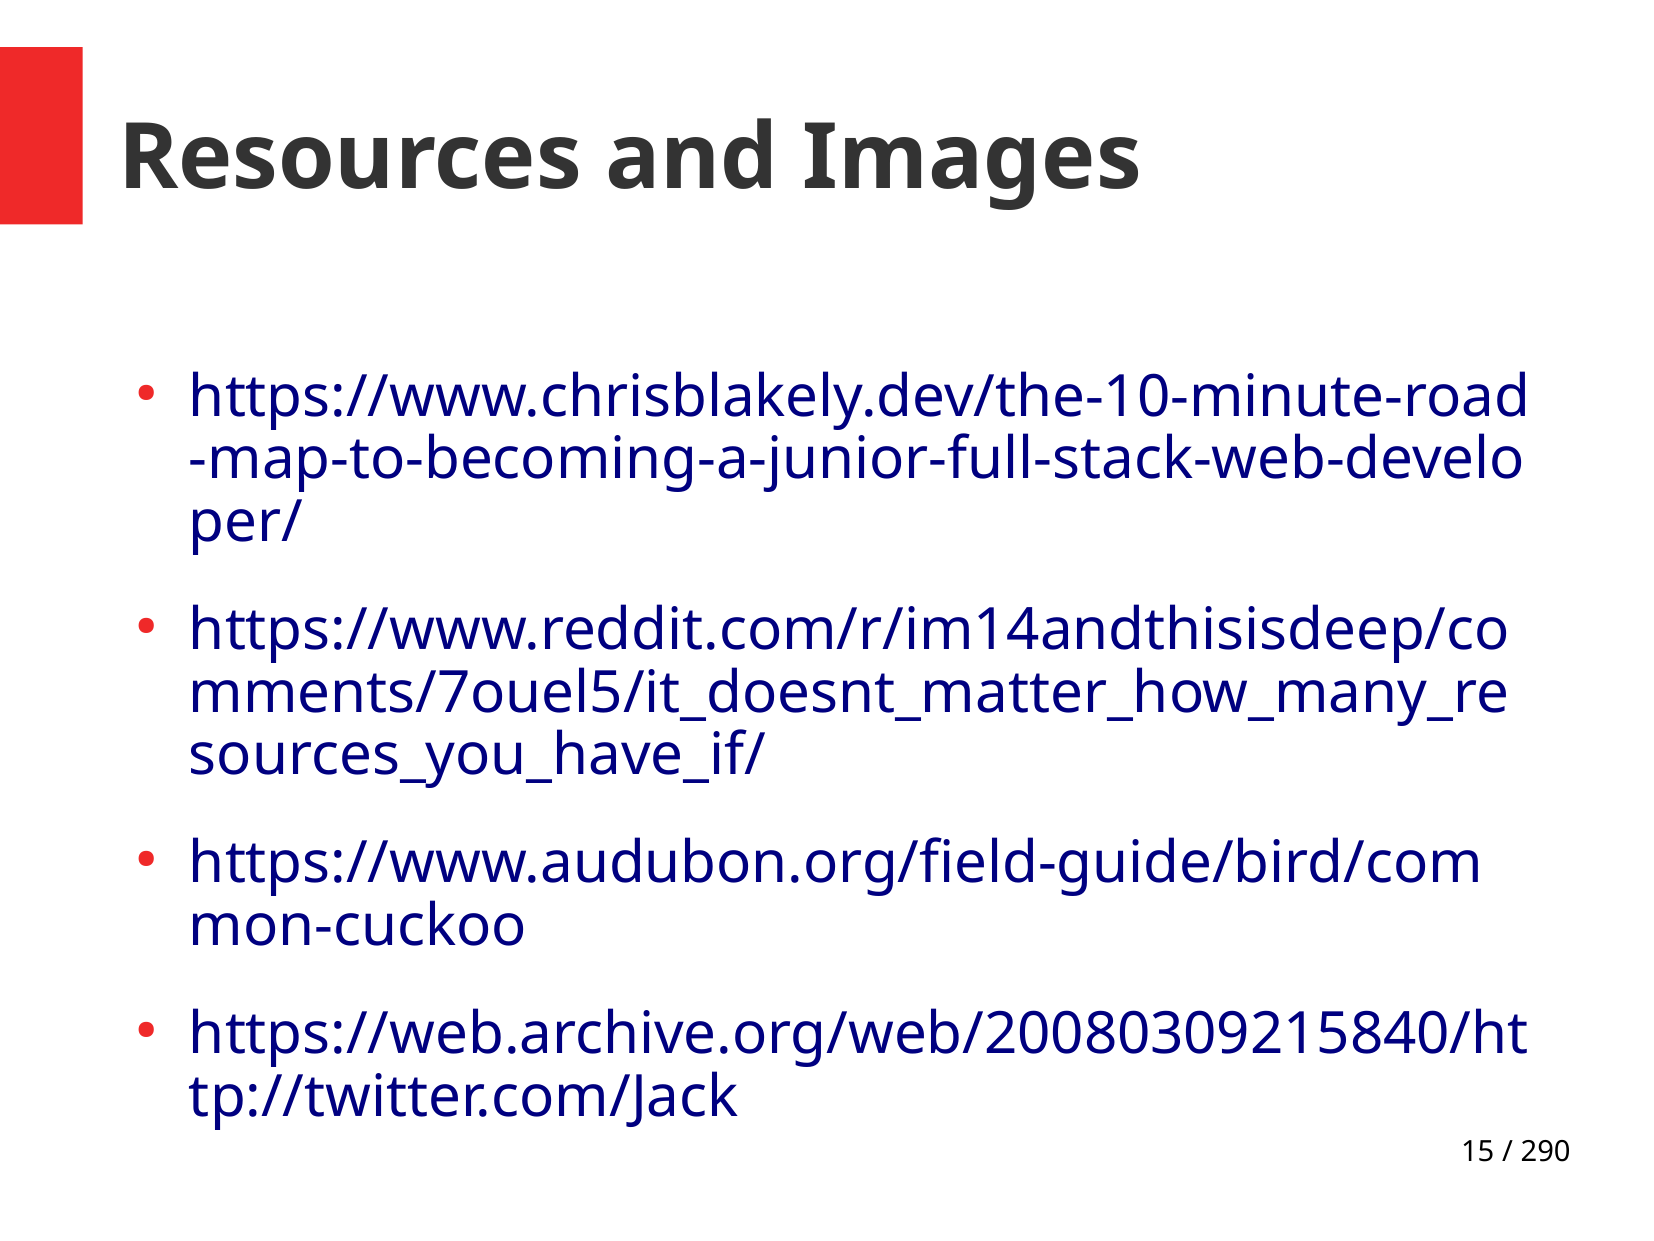

# Resources and Images
https://www.chrisblakely.dev/the-10-minute-road-map-to-becoming-a-junior-full-stack-web-developer/
https://www.reddit.com/r/im14andthisisdeep/comments/7ouel5/it_doesnt_matter_how_many_resources_you_have_if/
https://www.audubon.org/field-guide/bird/common-cuckoo
https://web.archive.org/web/20080309215840/http://twitter.com/Jack
15